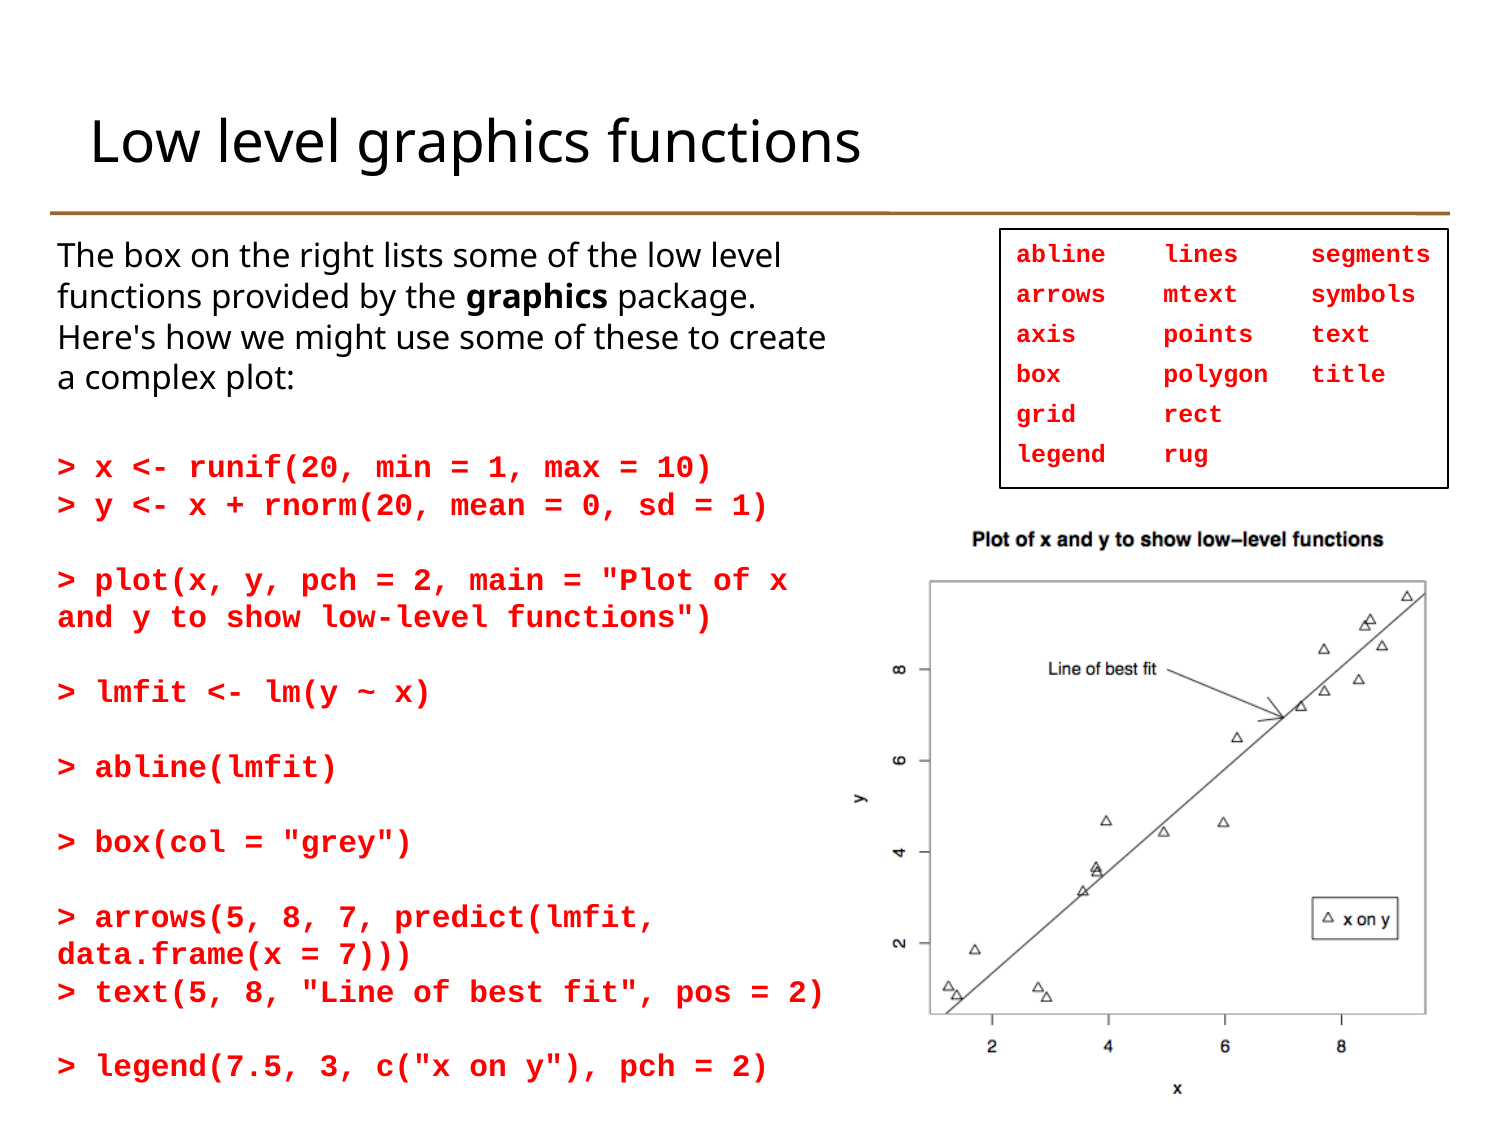

Low level graphics functions
The box on the right lists some of the low level functions provided by the graphics package. Here's how we might use some of these to create a complex plot:
> x <- runif(20, min = 1, max = 10)
> y <- x + rnorm(20, mean = 0, sd = 1)
> plot(x, y, pch = 2, main = "Plot of x and y to show low-level functions")
> lmfit <- lm(y ~ x)
> abline(lmfit)
> box(col = "grey")
> arrows(5, 8, 7, predict(lmfit, data.frame(x = 7)))
> text(5, 8, "Line of best fit", pos = 2)
> legend(7.5, 3, c("x on y"), pch = 2)
abline	lines	segments
arrows	mtext	symbols
axis		points	text
box		polygon	title
grid		rect
legend	rug